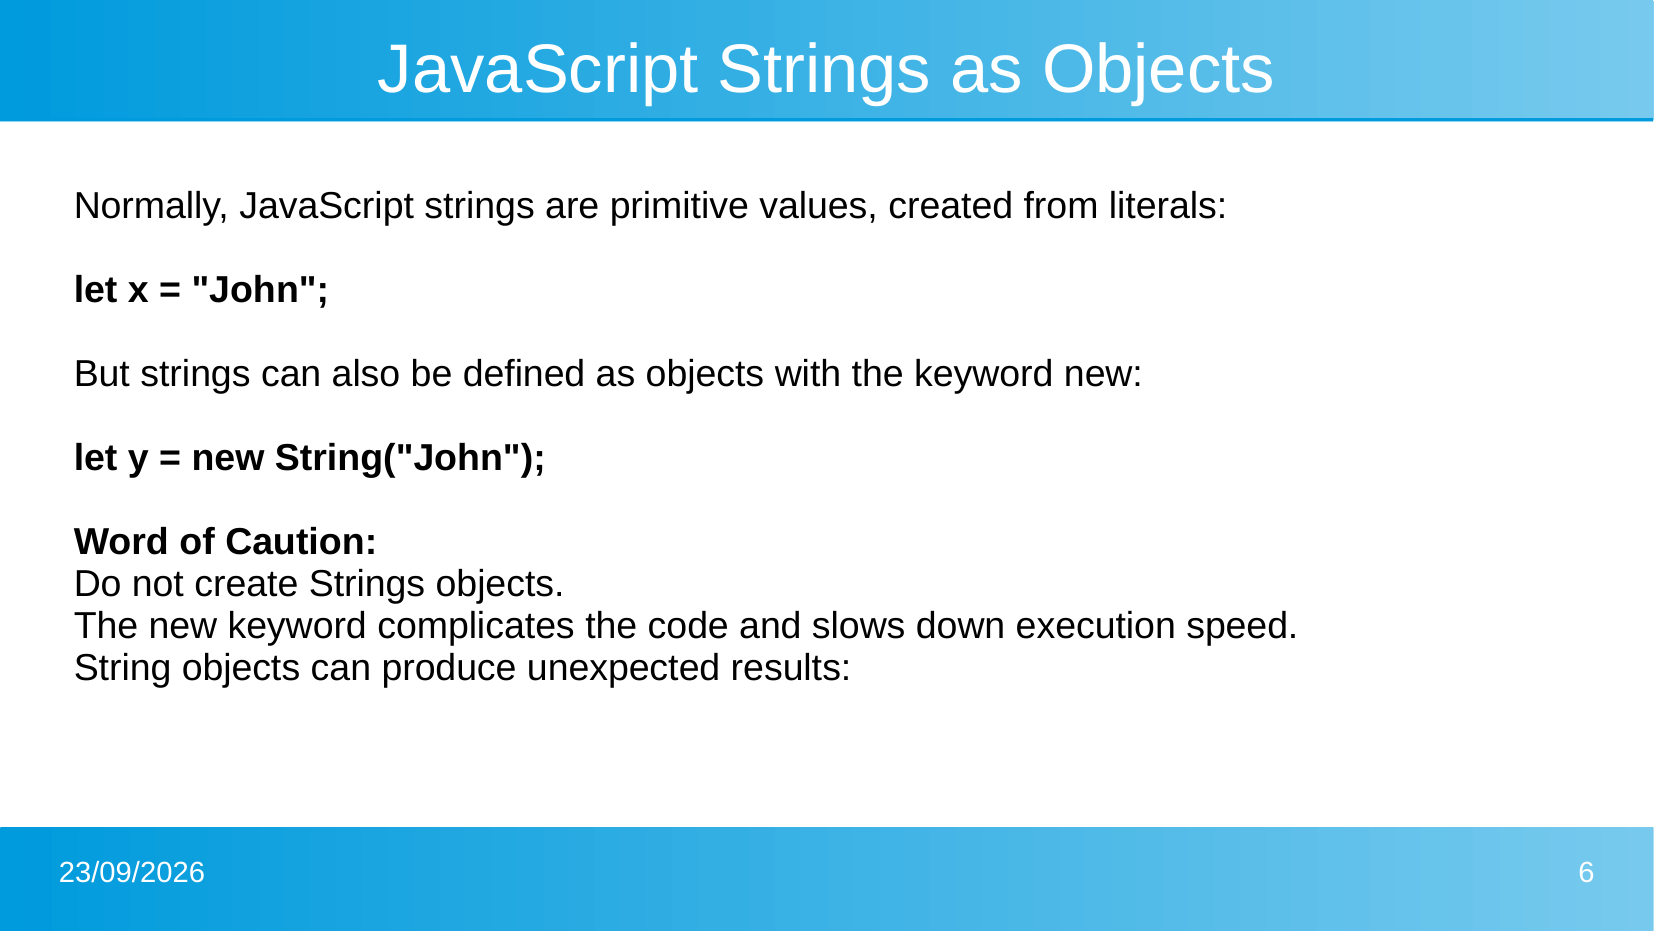

# JavaScript Strings as Objects
Normally, JavaScript strings are primitive values, created from literals:
let x = "John";
But strings can also be defined as objects with the keyword new:
let y = new String("John");
Word of Caution:
Do not create Strings objects.
The new keyword complicates the code and slows down execution speed.
String objects can produce unexpected results:
6